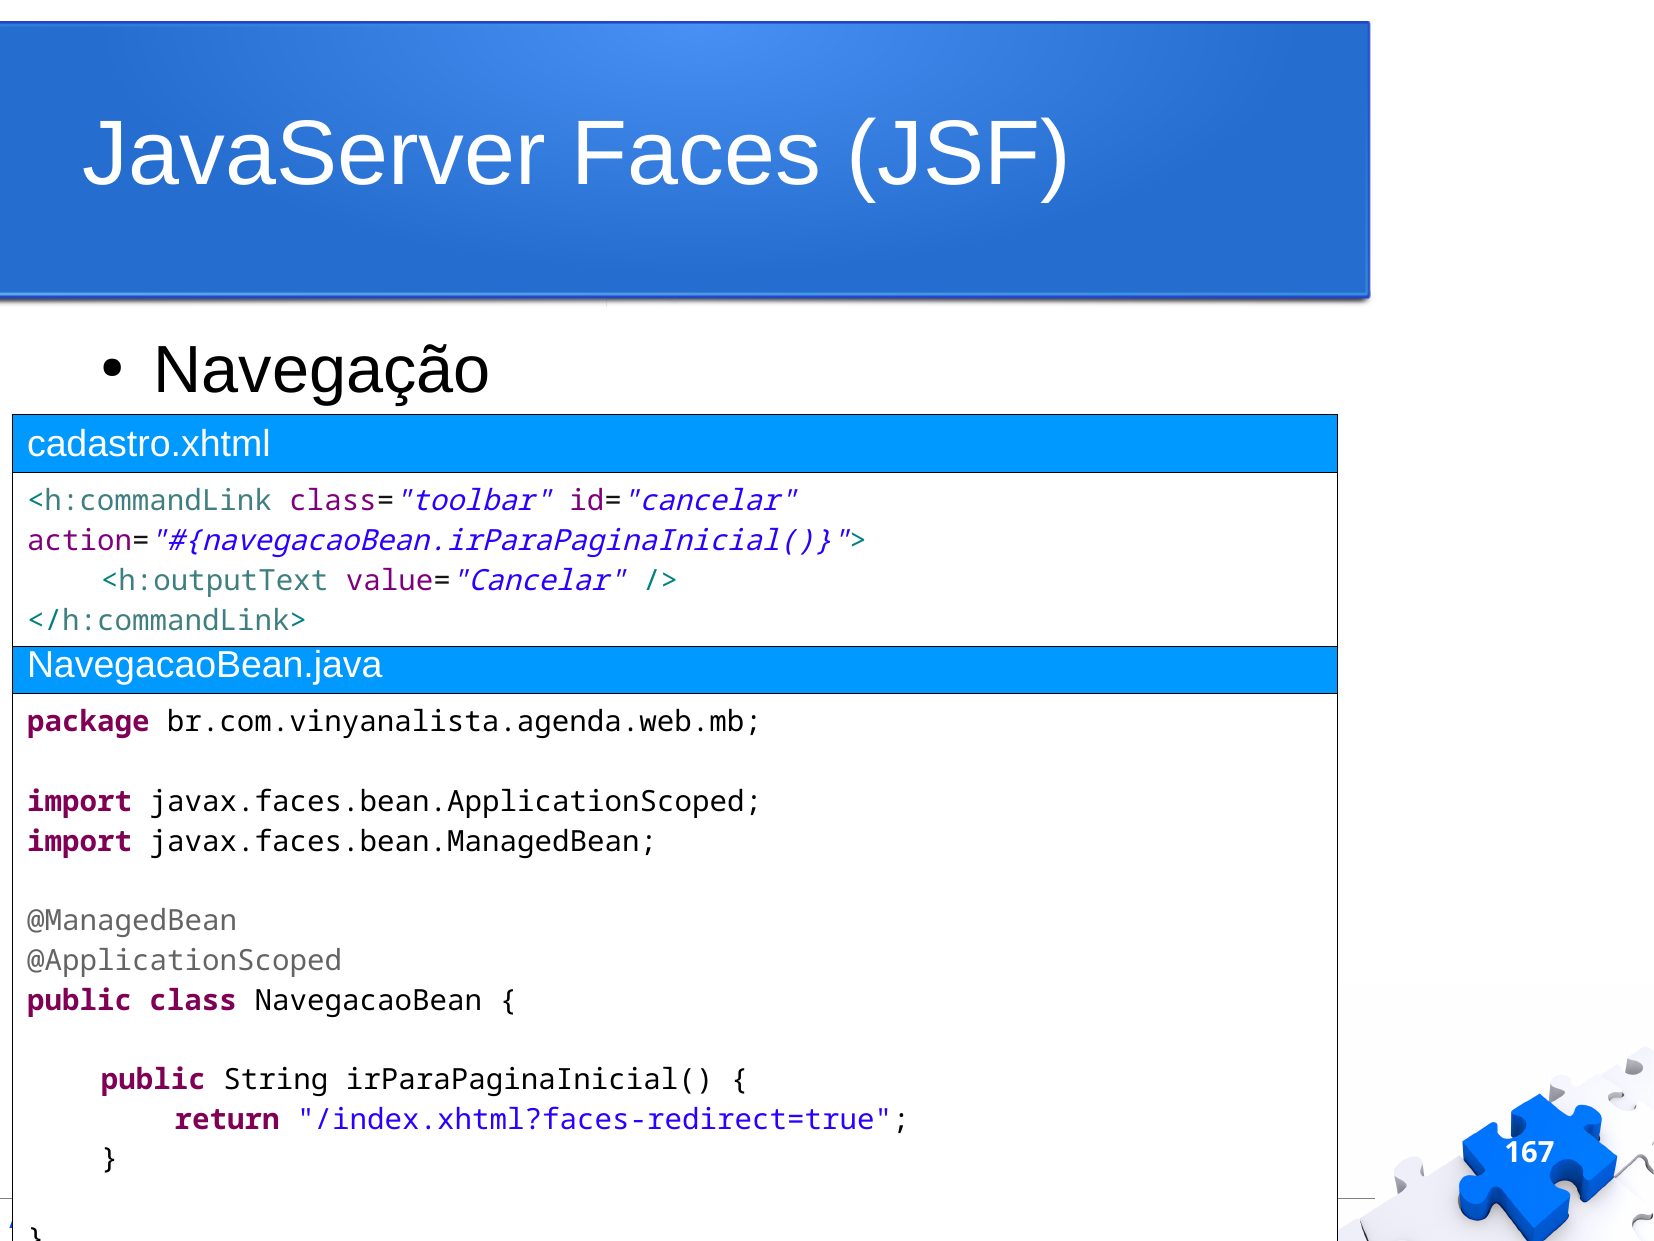

# JavaServer Faces (JSF)
Navegação
| cadastro.xhtml |
| --- |
| <h:commandLink class="toolbar" id="cancelar" action="#{navegacaoBean.irParaPaginaInicial()}"> <h:outputText value="Cancelar" /> </h:commandLink> |
| NavegacaoBean.java |
| --- |
| package br.com.vinyanalista.agenda.web.mb; import javax.faces.bean.ApplicationScoped; import javax.faces.bean.ManagedBean; @ManagedBean @ApplicationScoped public class NavegacaoBean { public String irParaPaginaInicial() { return "/index.xhtml?faces-redirect=true"; } } |
167